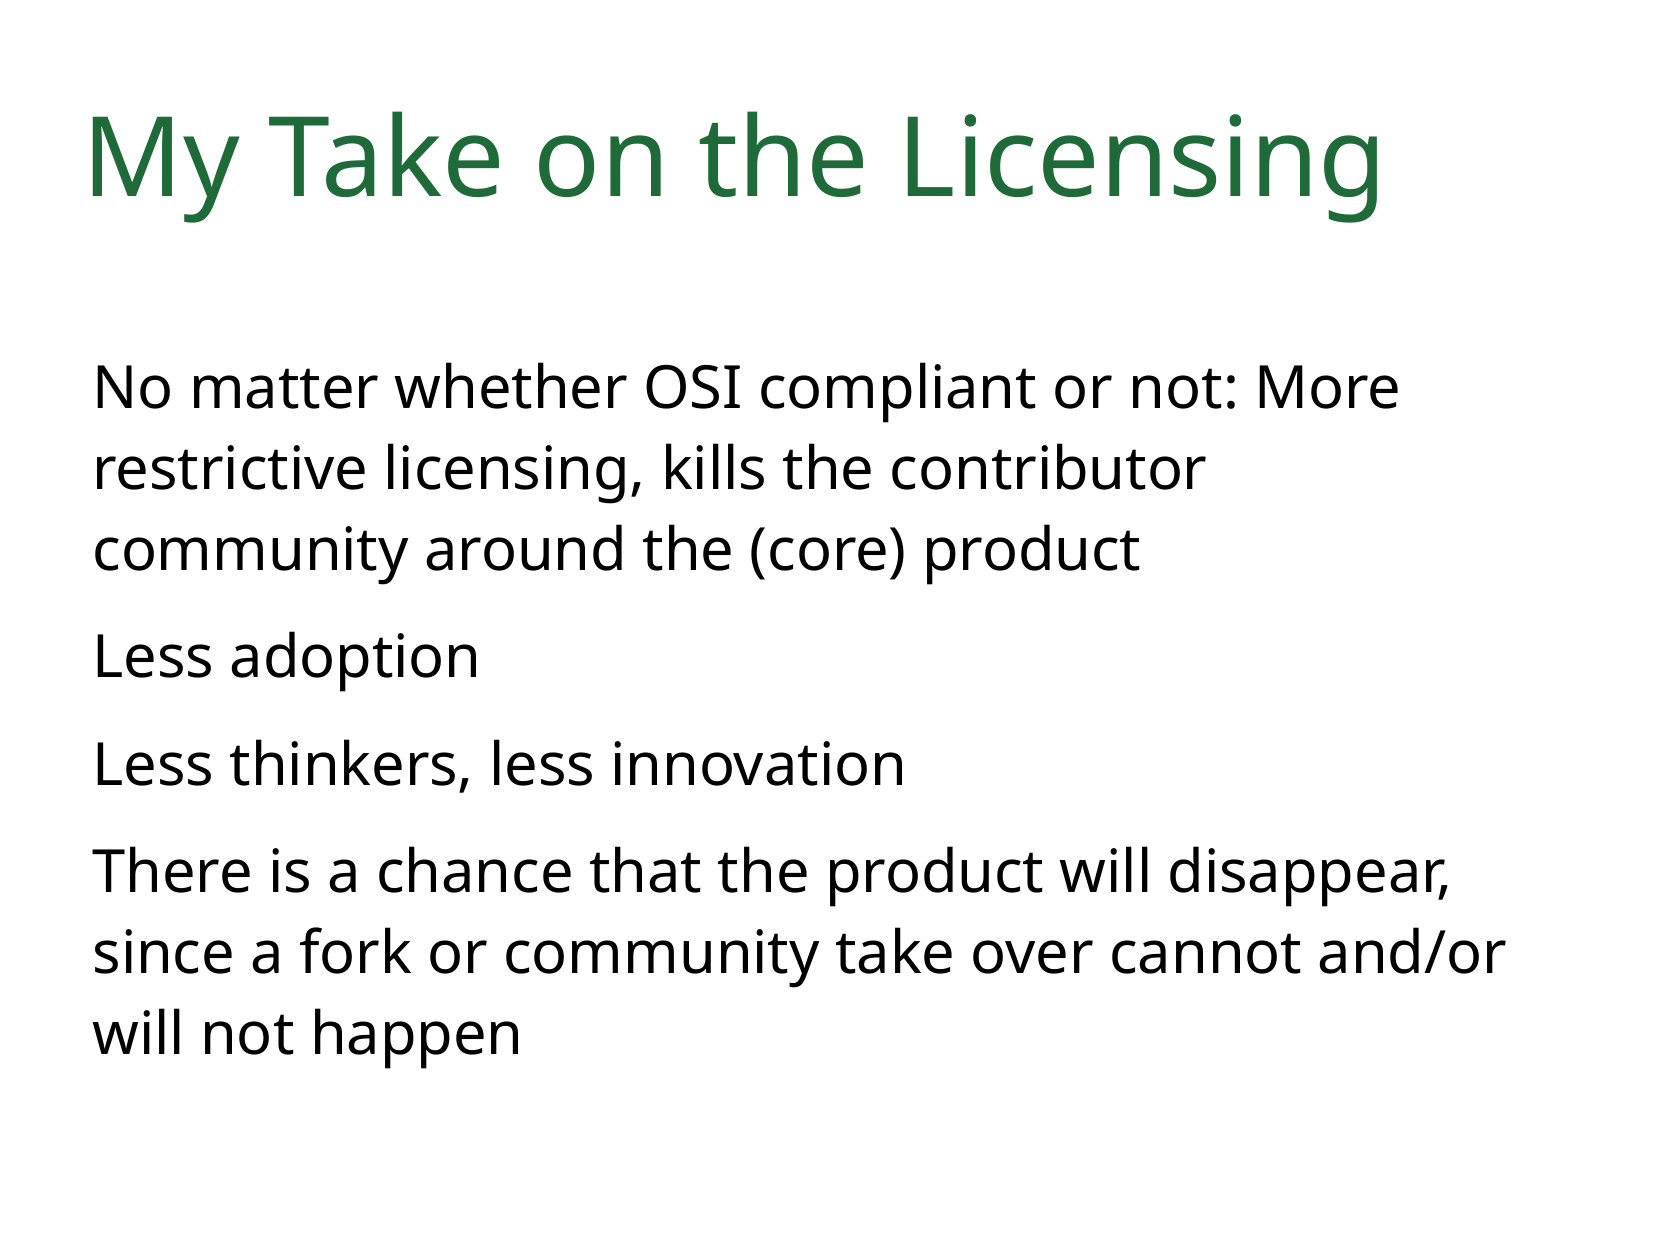

# My Take on the Licensing
No matter whether OSI compliant or not: More restrictive licensing, kills the contributor community around the (core) product
Less adoption
Less thinkers, less innovation
There is a chance that the product will disappear, since a fork or community take over cannot and/or will not happen